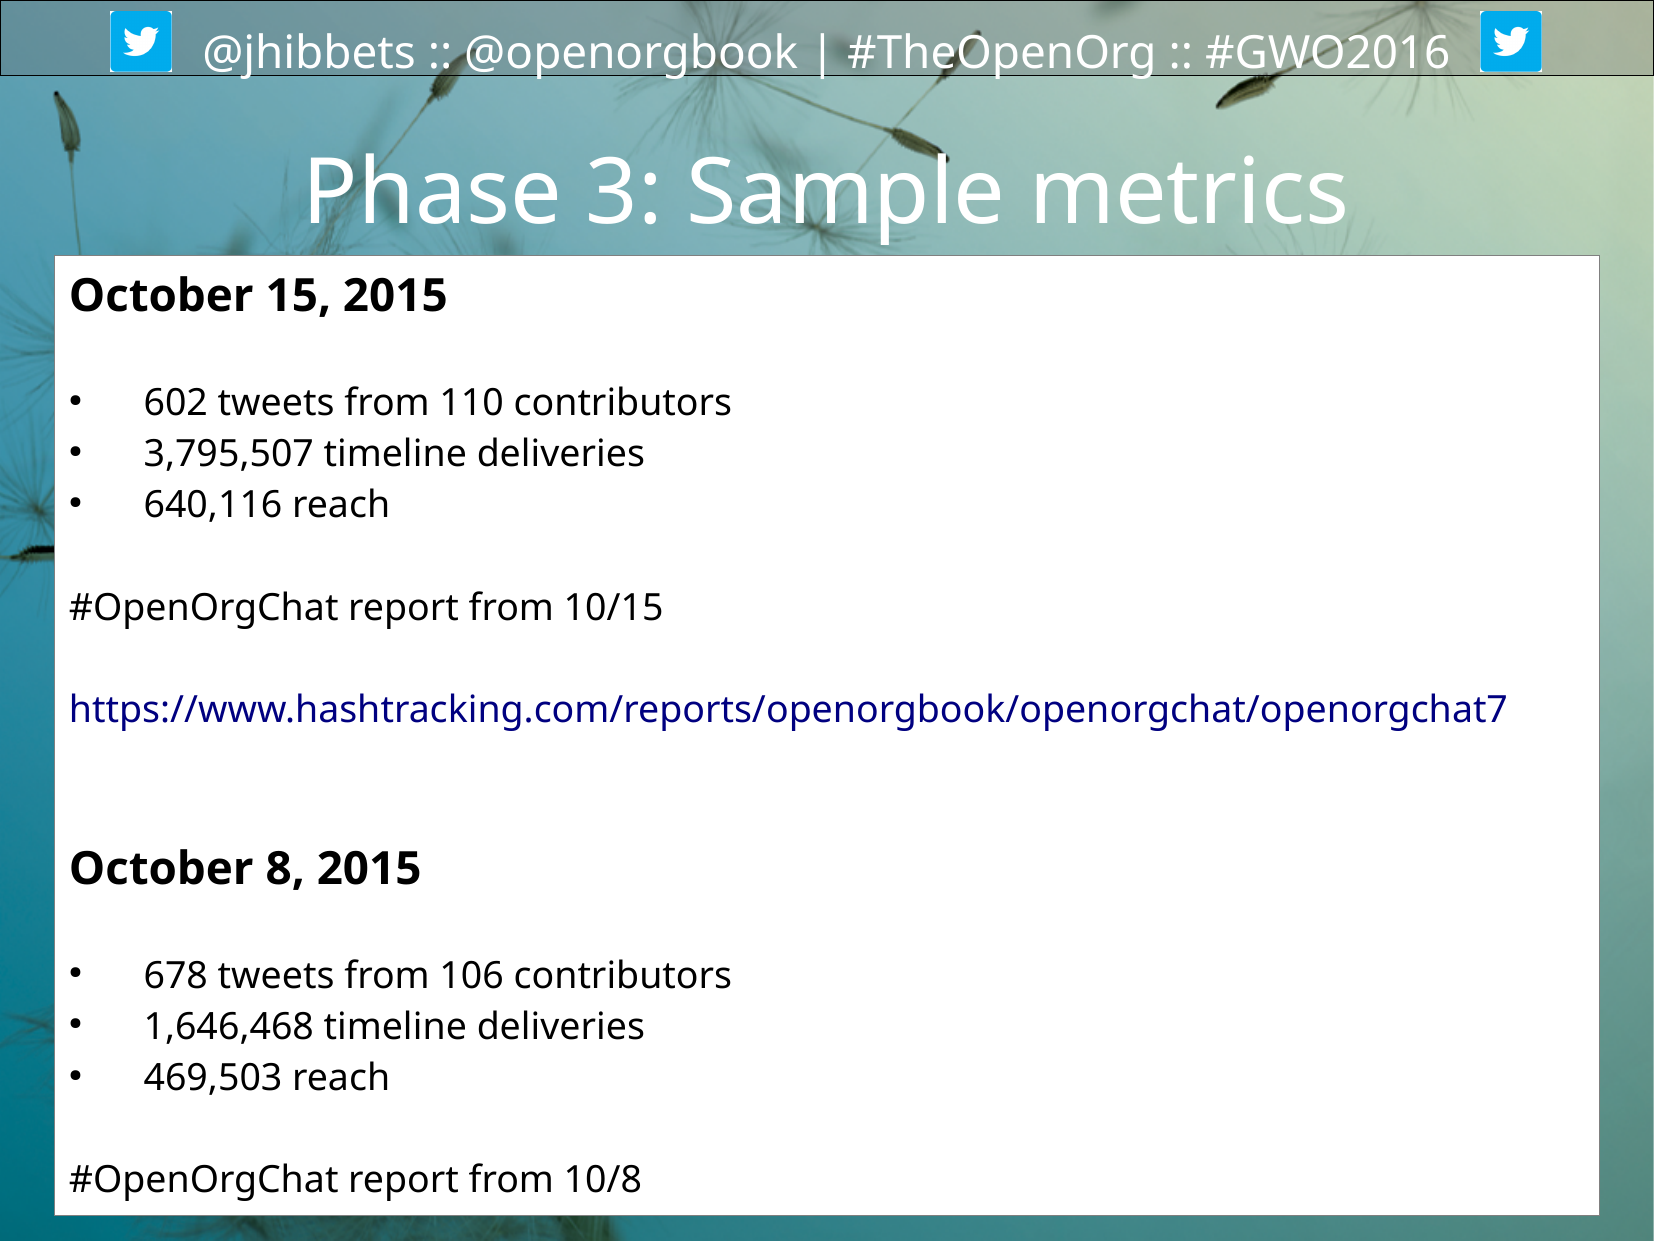

# Phase 3: Sample metrics
October 15, 2015
 602 tweets from 110 contributors
 3,795,507 timeline deliveries
 640,116 reach
#OpenOrgChat report from 10/15
https://www.hashtracking.com/reports/openorgbook/openorgchat/openorgchat7
October 8, 2015
 678 tweets from 106 contributors
 1,646,468 timeline deliveries
 469,503 reach
#OpenOrgChat report from 10/8
https://www.hashtracking.com/reports/openorgbook/openorgchat/openorgchat6